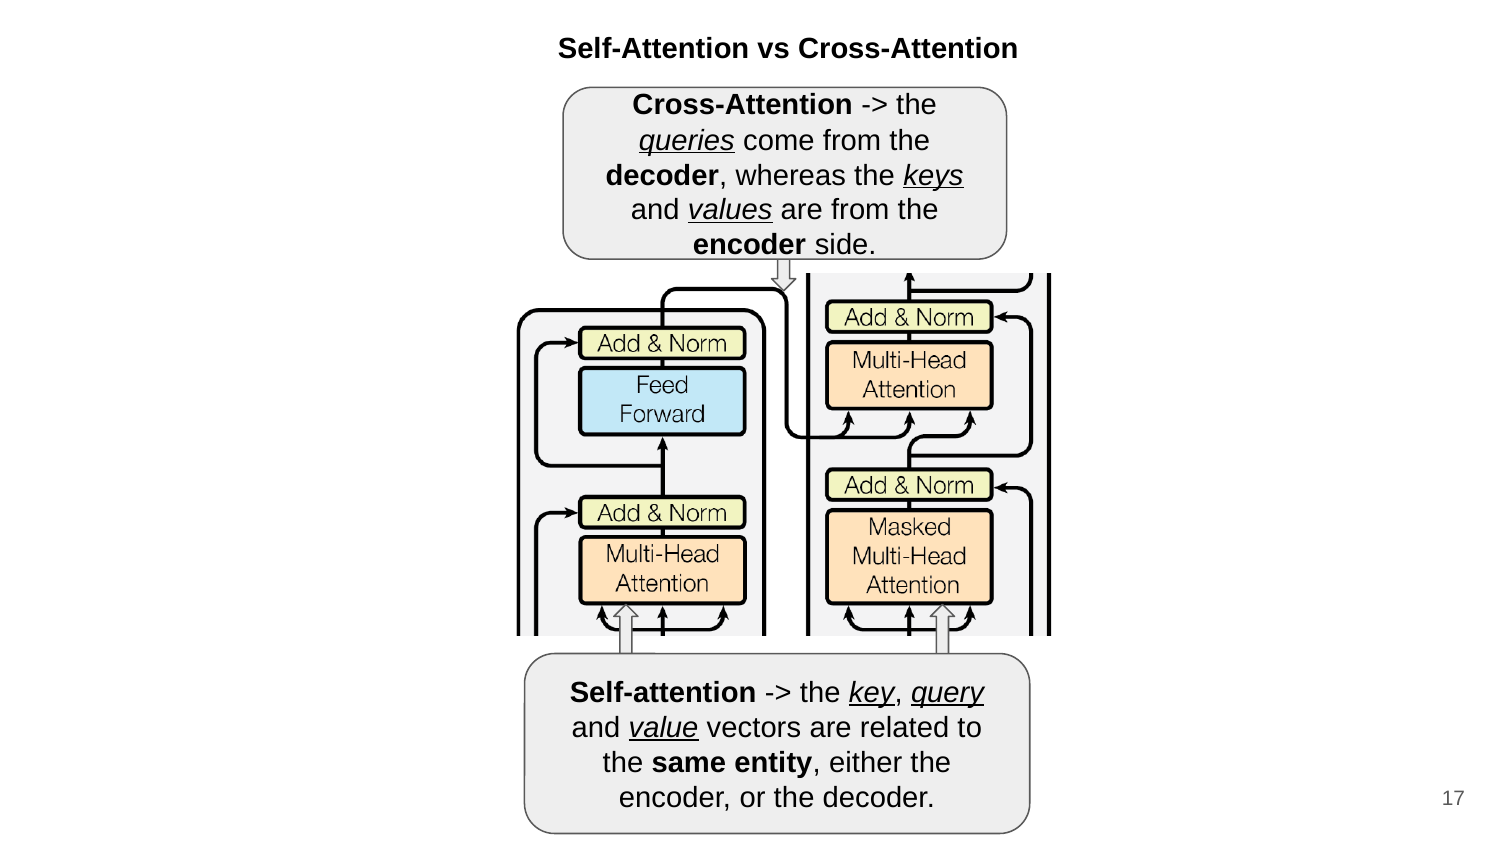

Self-Attention vs Cross-Attention
Cross-Attention -> the queries come from the decoder, whereas the keys and values are from the encoder side.
Self-attention -> the key, query and value vectors are related to the same entity, either the encoder, or the decoder.